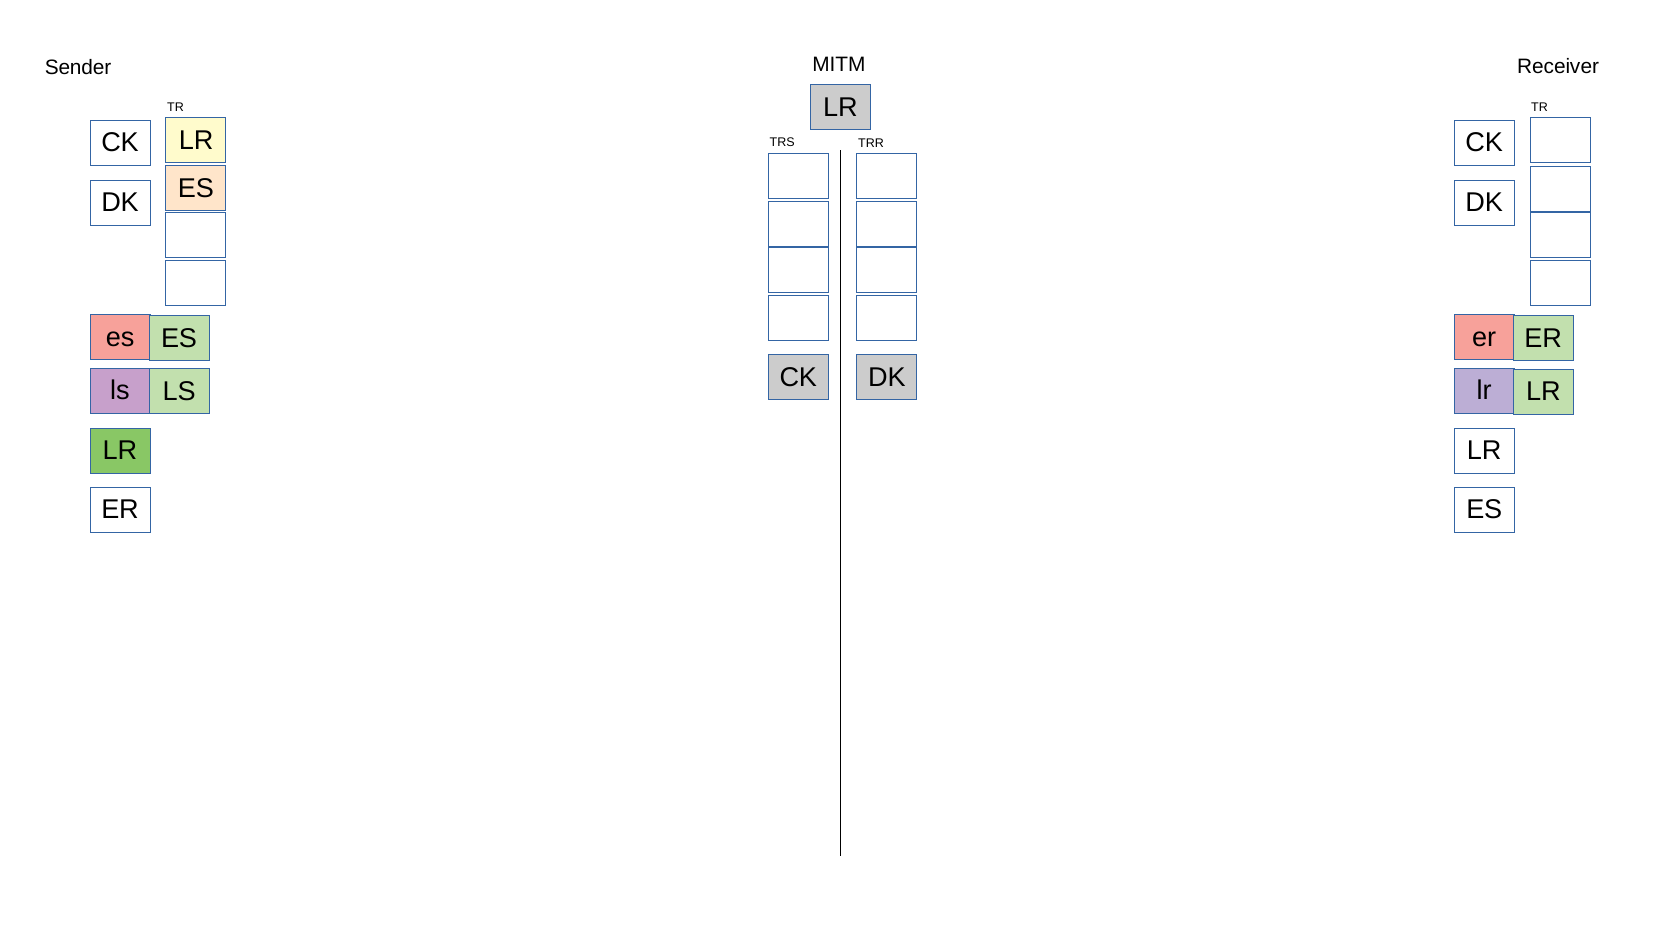

MITM
Receiver
Sender
LR
TR
TR
LR
CK
CK
CK
CK
TRS
TRR
ES
DK
DK
DK
DK
CK
es
CK
er
ES
ER
CK
DK
CK
ls
CK
lr
LS
LR
LR
LR
ER
ES